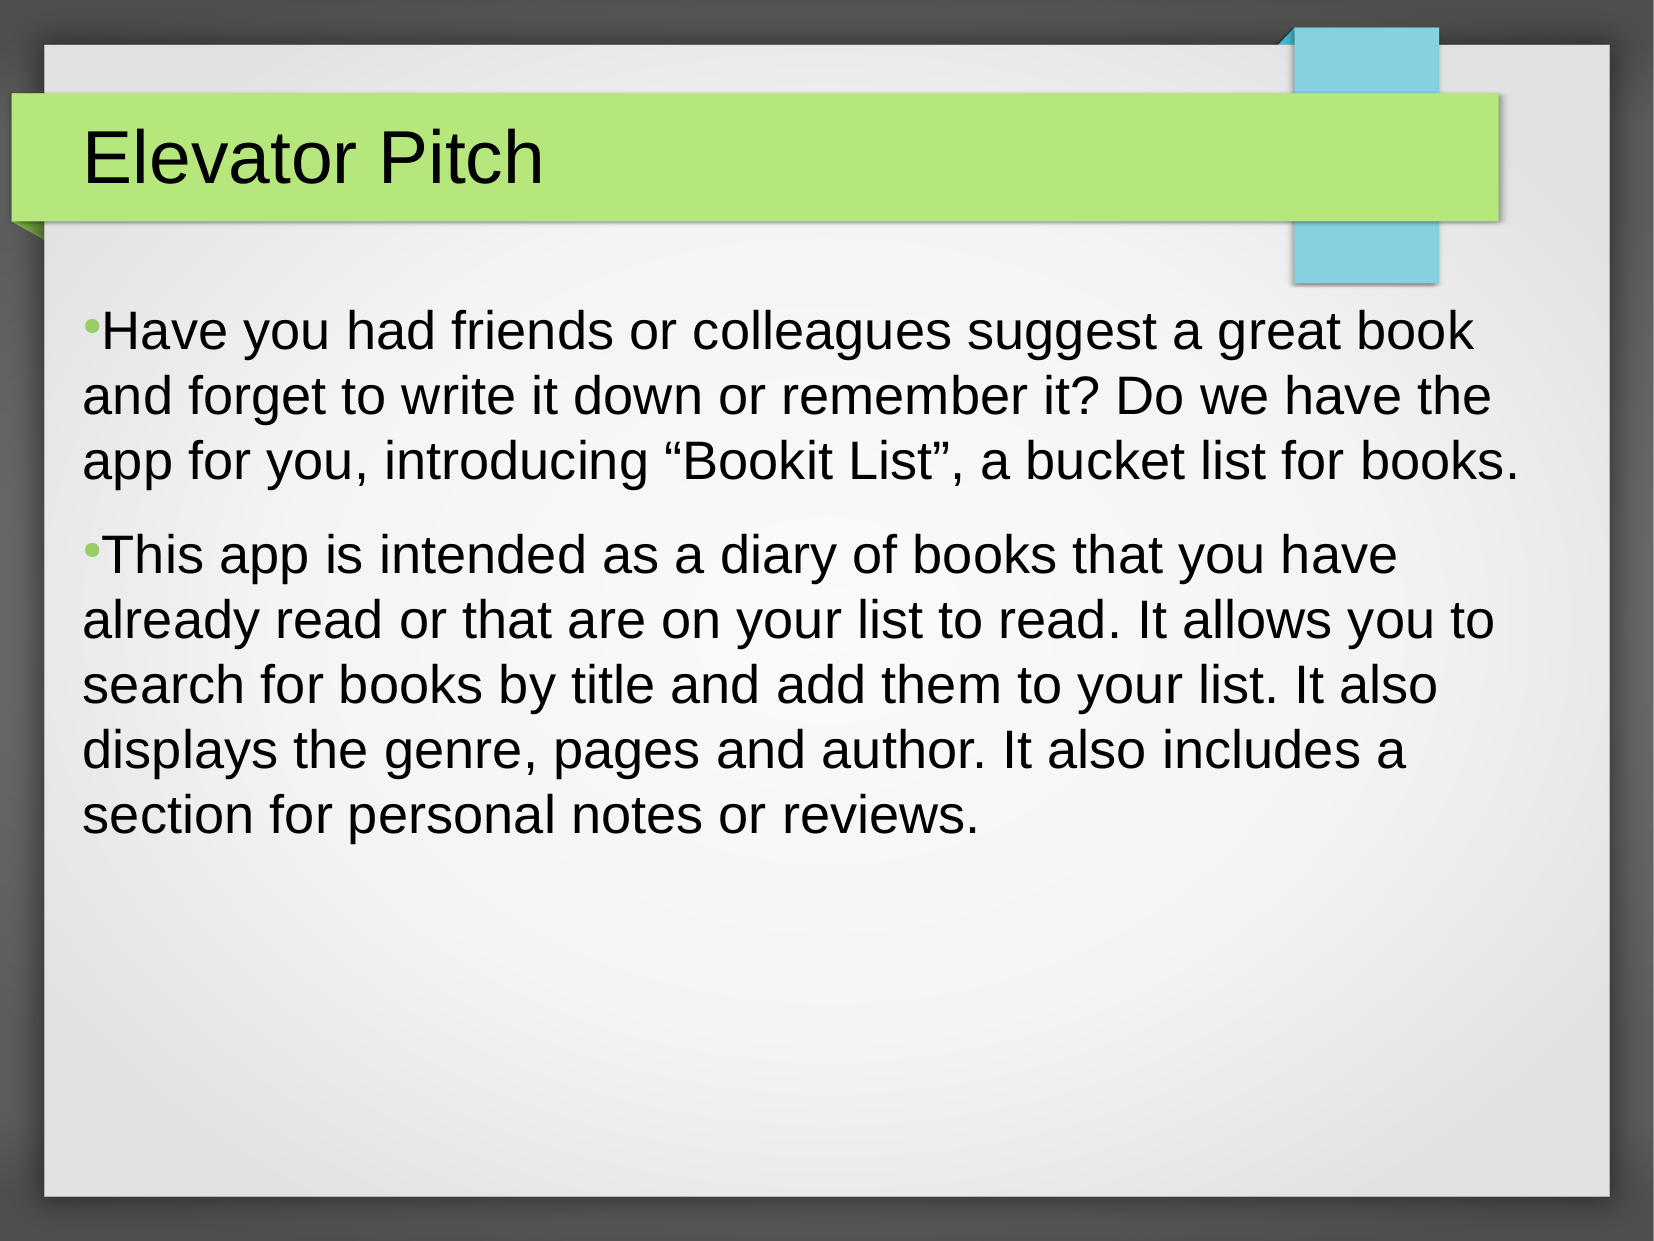

# Elevator Pitch
Have you had friends or colleagues suggest a great book and forget to write it down or remember it? Do we have the app for you, introducing “Bookit List”, a bucket list for books.
This app is intended as a diary of books that you have already read or that are on your list to read. It allows you to search for books by title and add them to your list. It also displays the genre, pages and author. It also includes a section for personal notes or reviews.